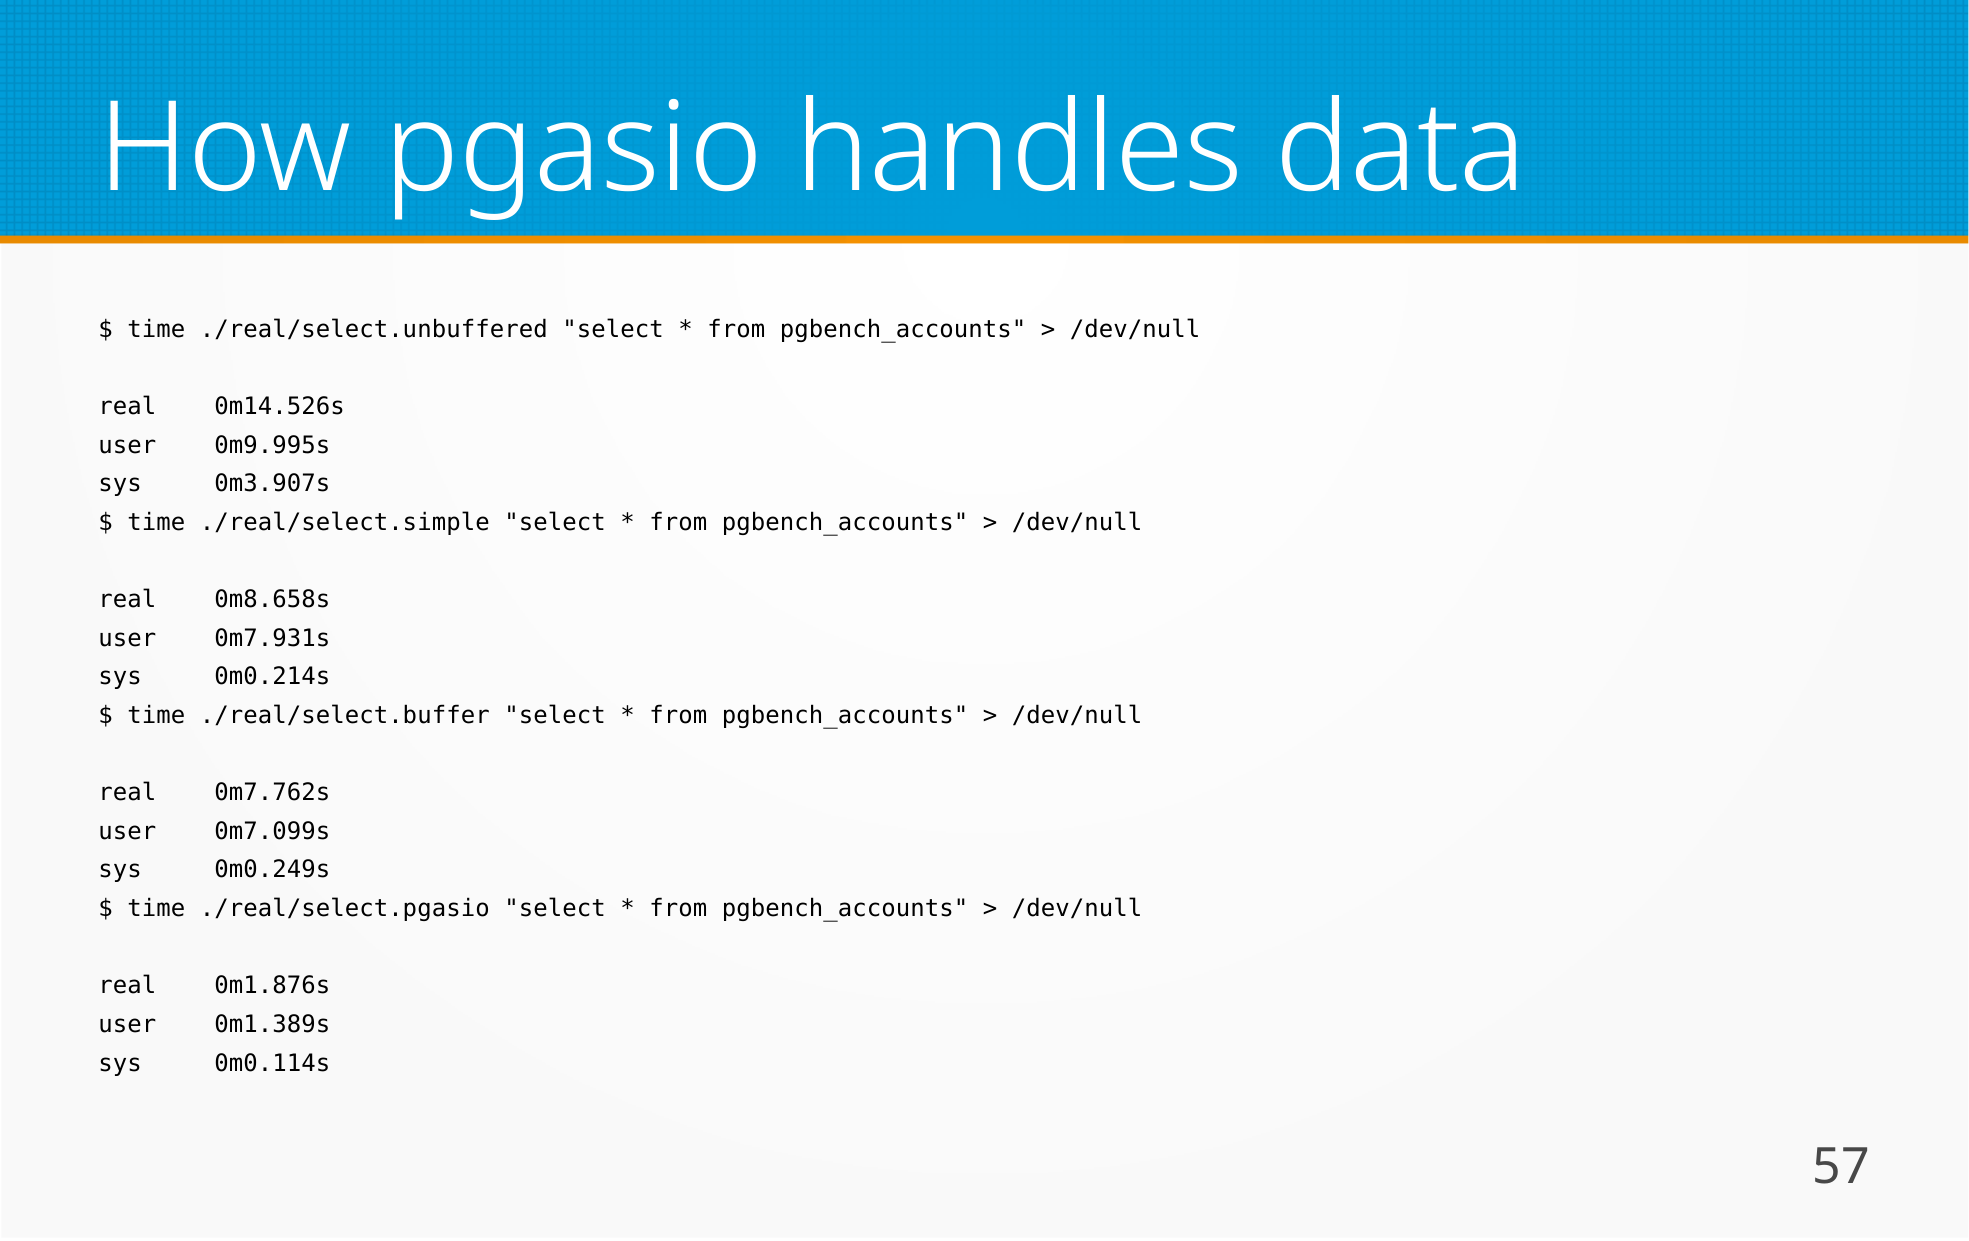

# How pgasio handles data
$ time ./real/select.unbuffered "select * from pgbench_accounts" > /dev/null
real 0m14.526s
user 0m9.995s
sys 0m3.907s
$ time ./real/select.simple "select * from pgbench_accounts" > /dev/null
real 0m8.658s
user 0m7.931s
sys 0m0.214s
$ time ./real/select.buffer "select * from pgbench_accounts" > /dev/null
real 0m7.762s
user 0m7.099s
sys 0m0.249s
$ time ./real/select.pgasio "select * from pgbench_accounts" > /dev/null
real 0m1.876s
user 0m1.389s
sys 0m0.114s
57